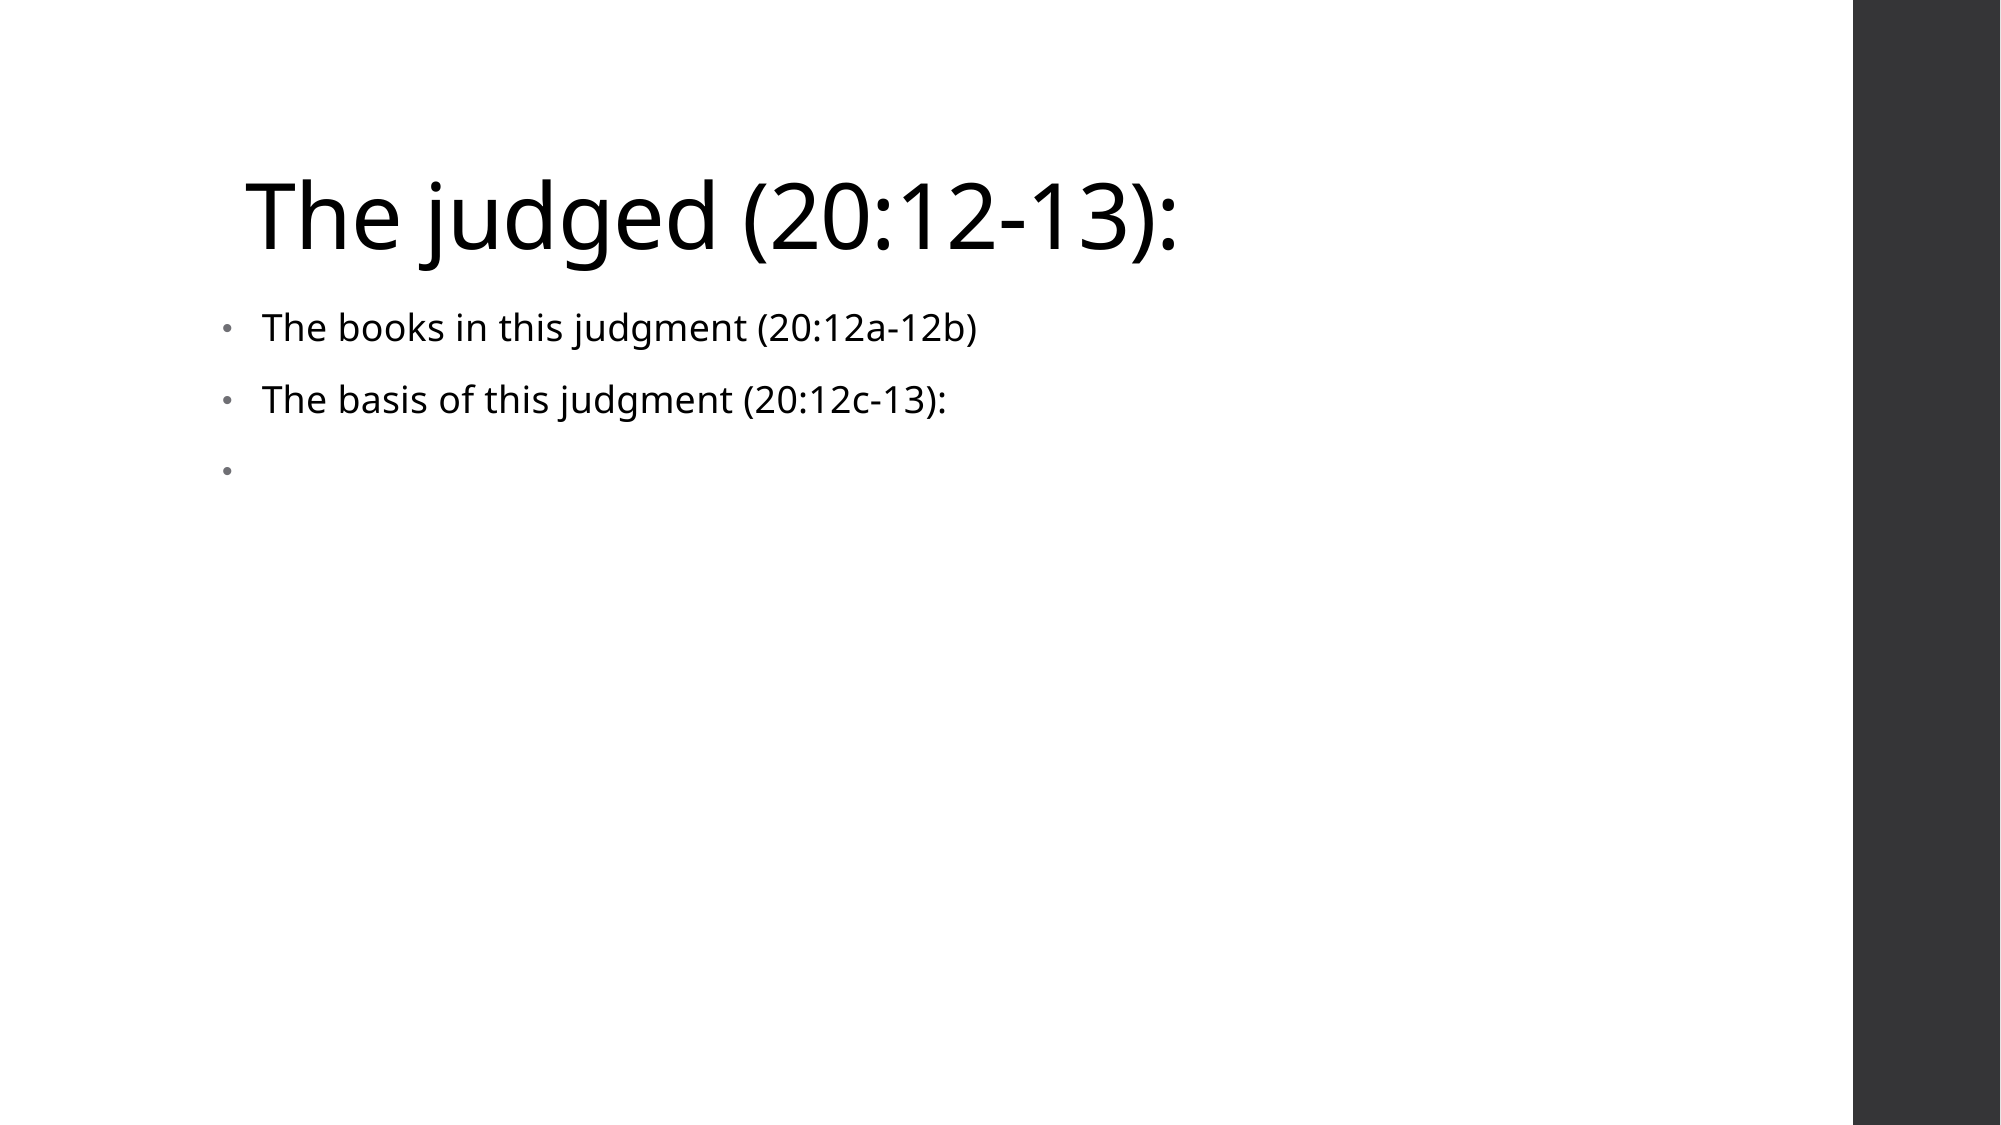

# The judged (20:12-13):
 The books in this judgment (20:12a-12b)
 The basis of this judgment (20:12c-13):